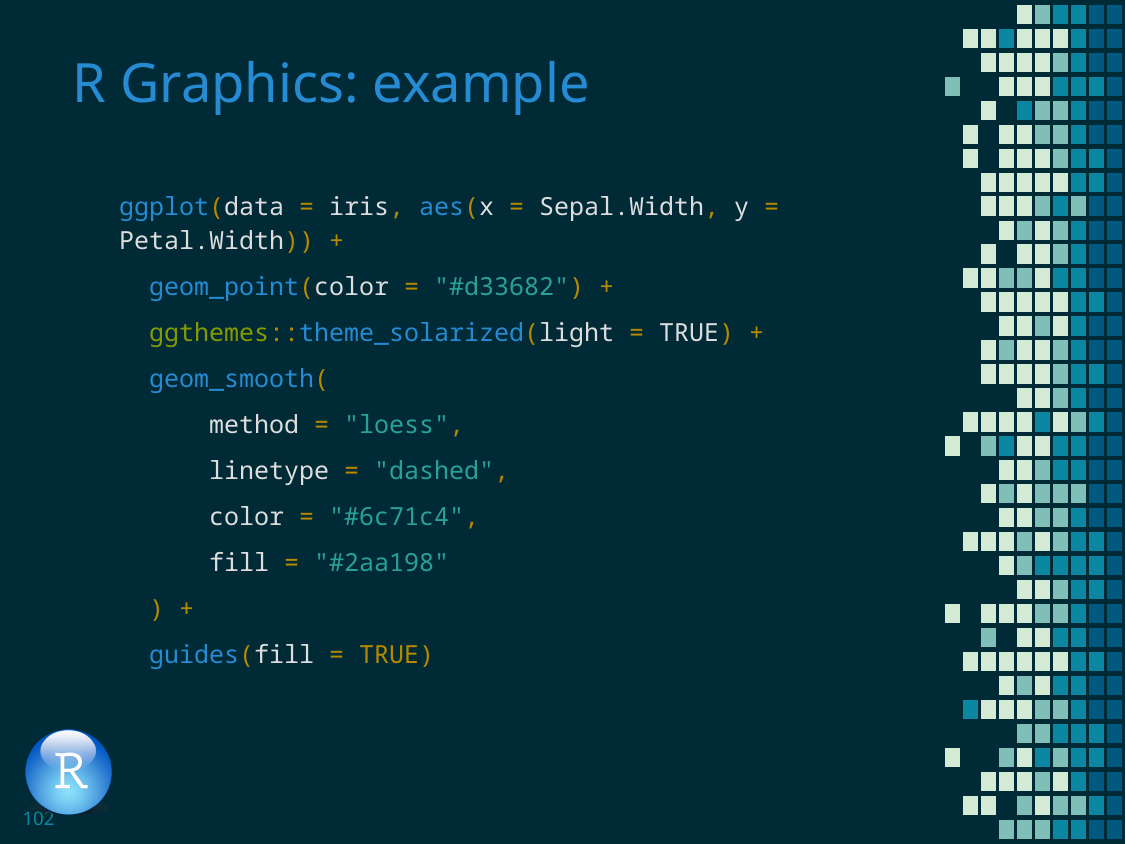

R Graphics: example
ggplot(data = iris, aes(x = Sepal.Width, y = Petal.Width)) +
 geom_point(color = "#d33682") +
 ggthemes::theme_solarized(light = TRUE) +
 geom_smooth(
 method = "loess",
 linetype = "dashed",
 color = "#6c71c4",
 fill = "#2aa198"
 ) +
 guides(fill = TRUE)